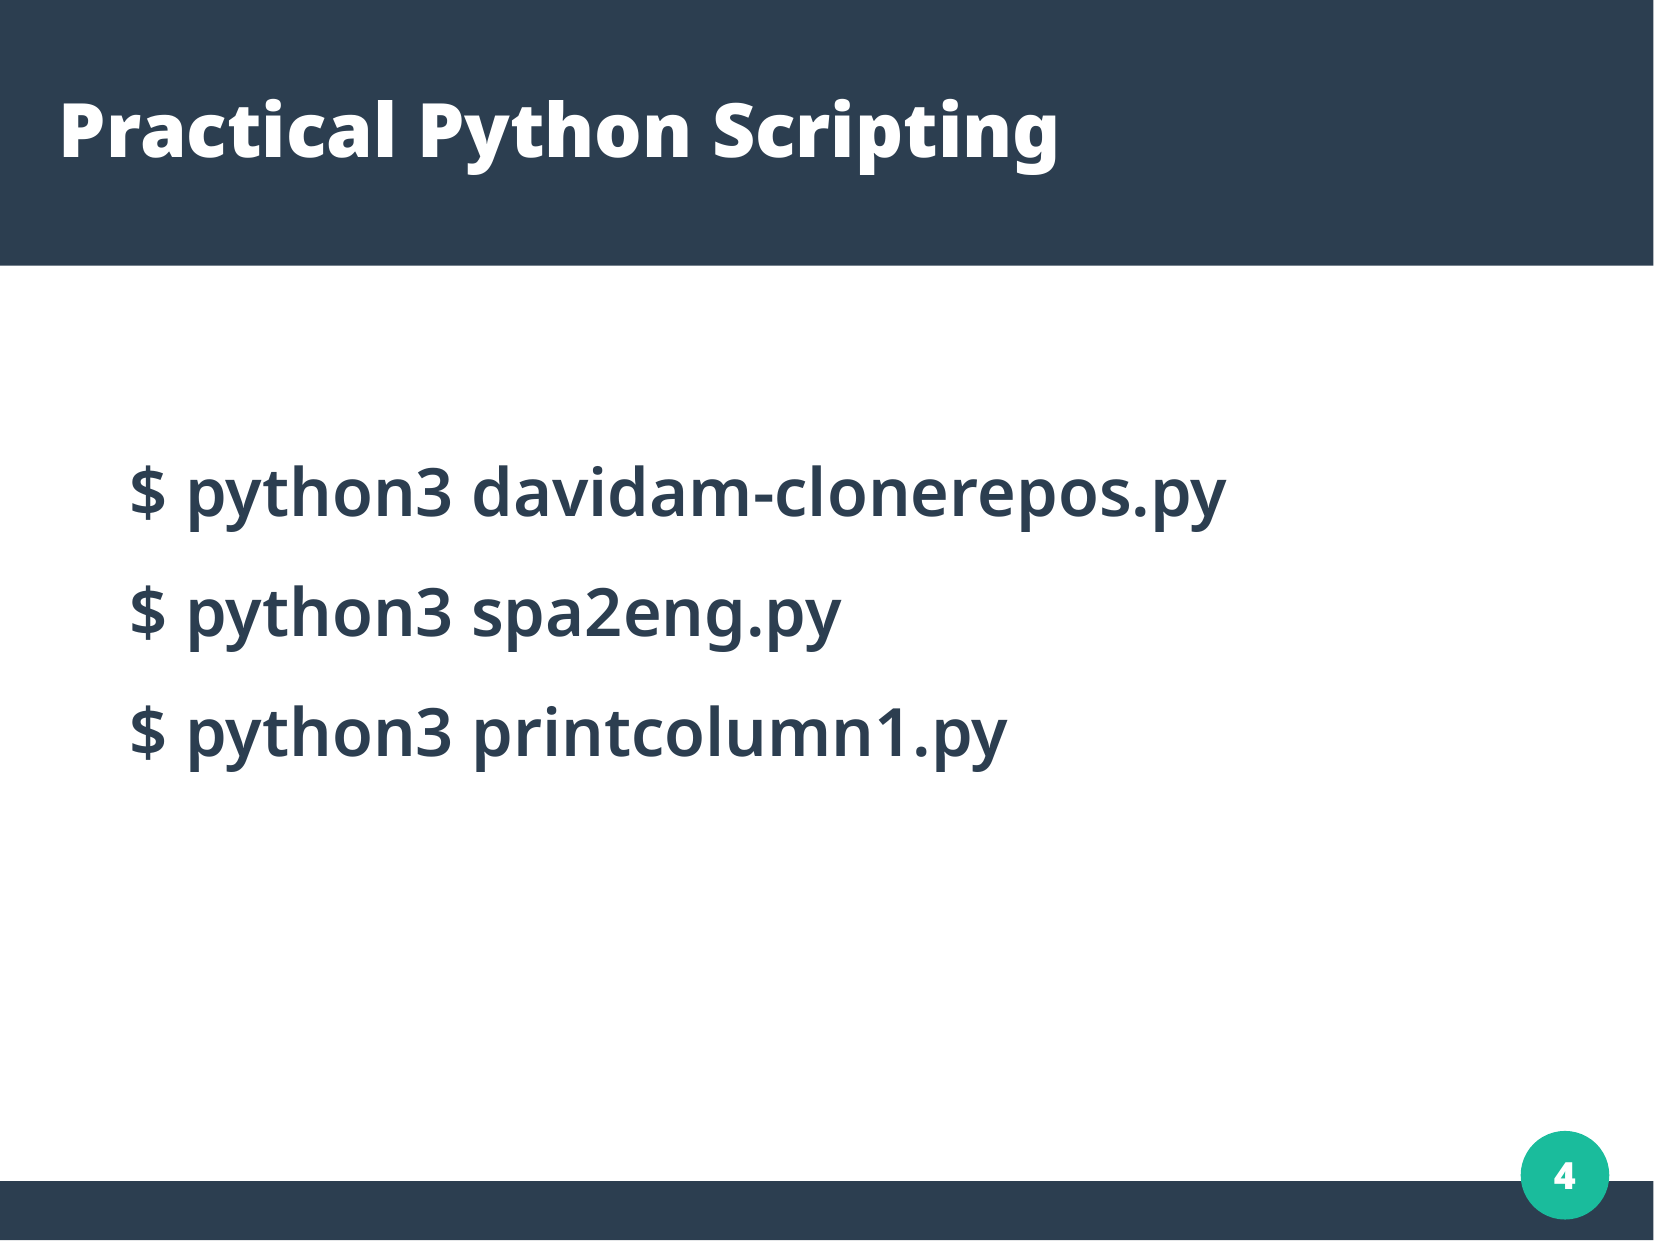

# Practical Python Scripting
$ python3 davidam-clonerepos.py
$ python3 spa2eng.py
$ python3 printcolumn1.py
4